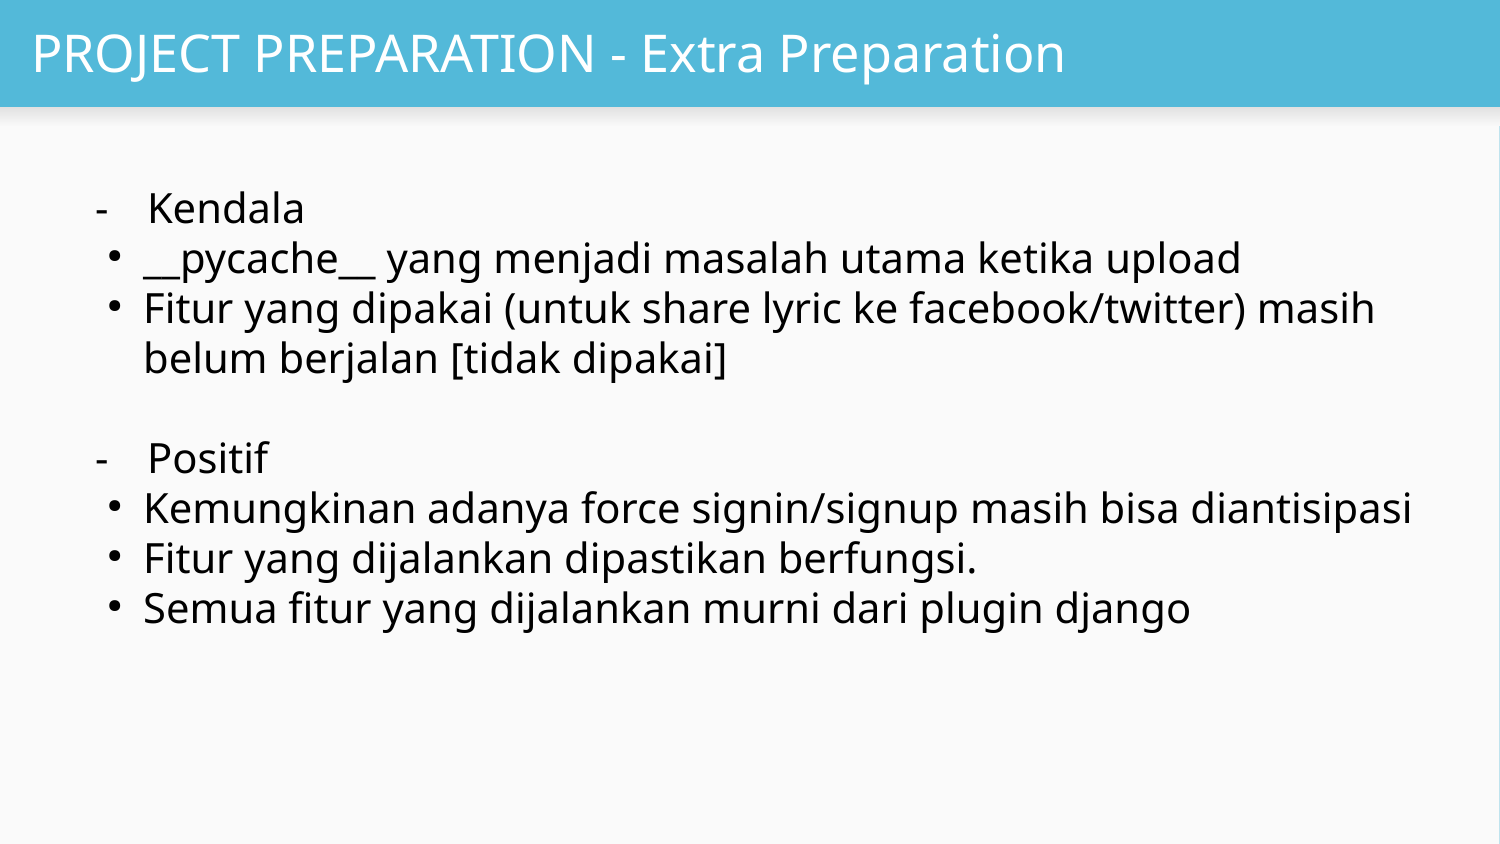

# PROJECT PREPARATION - Extra Preparation
Kendala
__pycache__ yang menjadi masalah utama ketika upload
Fitur yang dipakai (untuk share lyric ke facebook/twitter) masih belum berjalan [tidak dipakai]
Positif
Kemungkinan adanya force signin/signup masih bisa diantisipasi
Fitur yang dijalankan dipastikan berfungsi.
Semua fitur yang dijalankan murni dari plugin django